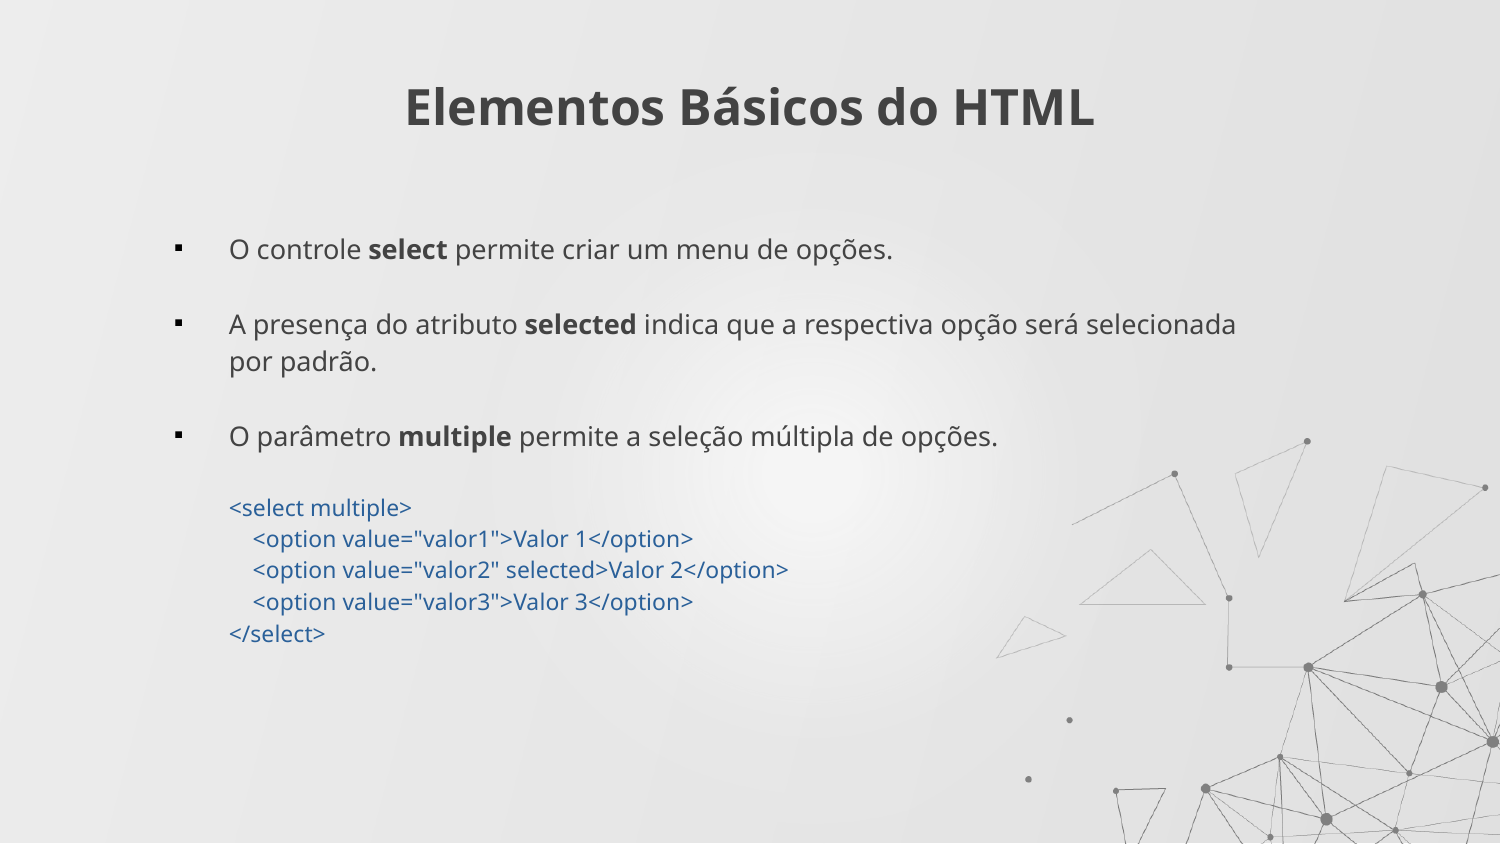

Elementos Básicos do HTML
# O controle select permite criar um menu de opções.
A presença do atributo selected indica que a respectiva opção será selecionada por padrão.
O parâmetro multiple permite a seleção múltipla de opções.
<select multiple>
 <option value="valor1">Valor 1</option>
 <option value="valor2" selected>Valor 2</option>
 <option value="valor3">Valor 3</option>
</select>